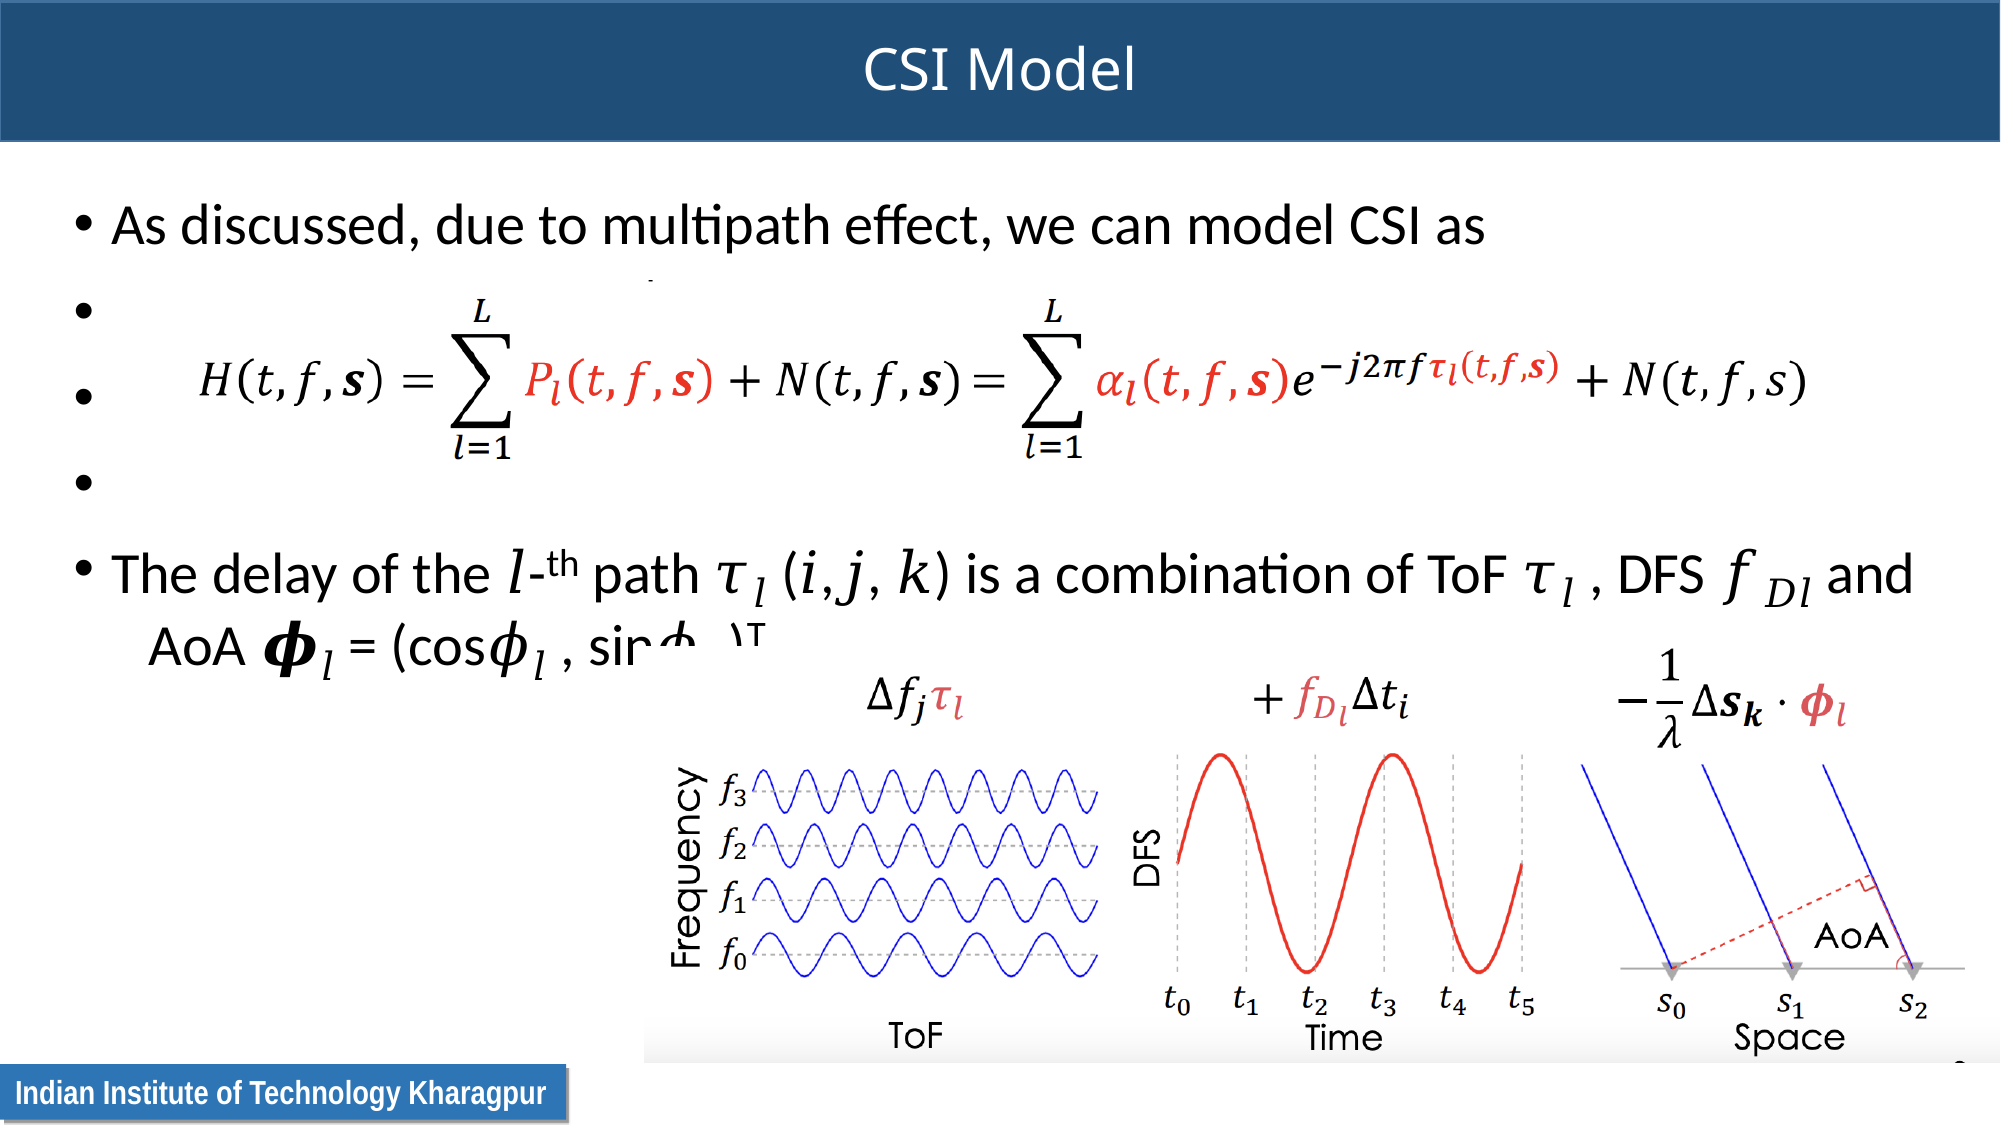

CSI Model
# As discussed, due to multipath effect, we can model CSI as
The delay of the 𝑙-th path 𝜏𝑙 (𝑖,𝑗, 𝑘) is a combination of ToF 𝜏𝑙 , DFS 𝑓𝐷𝑙 and AoA 𝝓𝑙 = (cos𝜙𝑙 , sin𝜙𝑙 )T